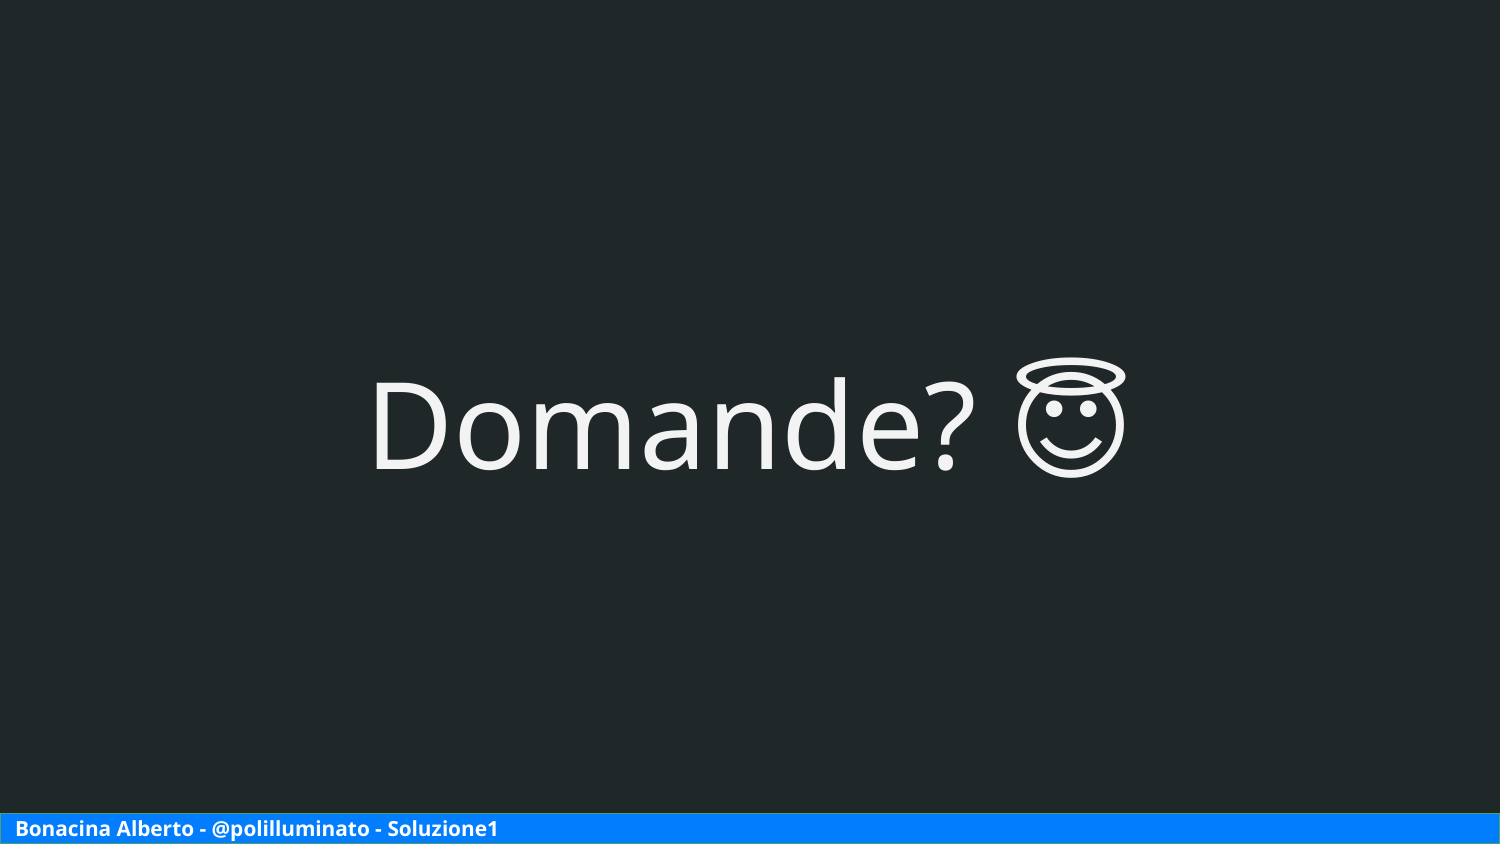

Domande? 😇
Bonacina Alberto - @polilluminato - Soluzione1